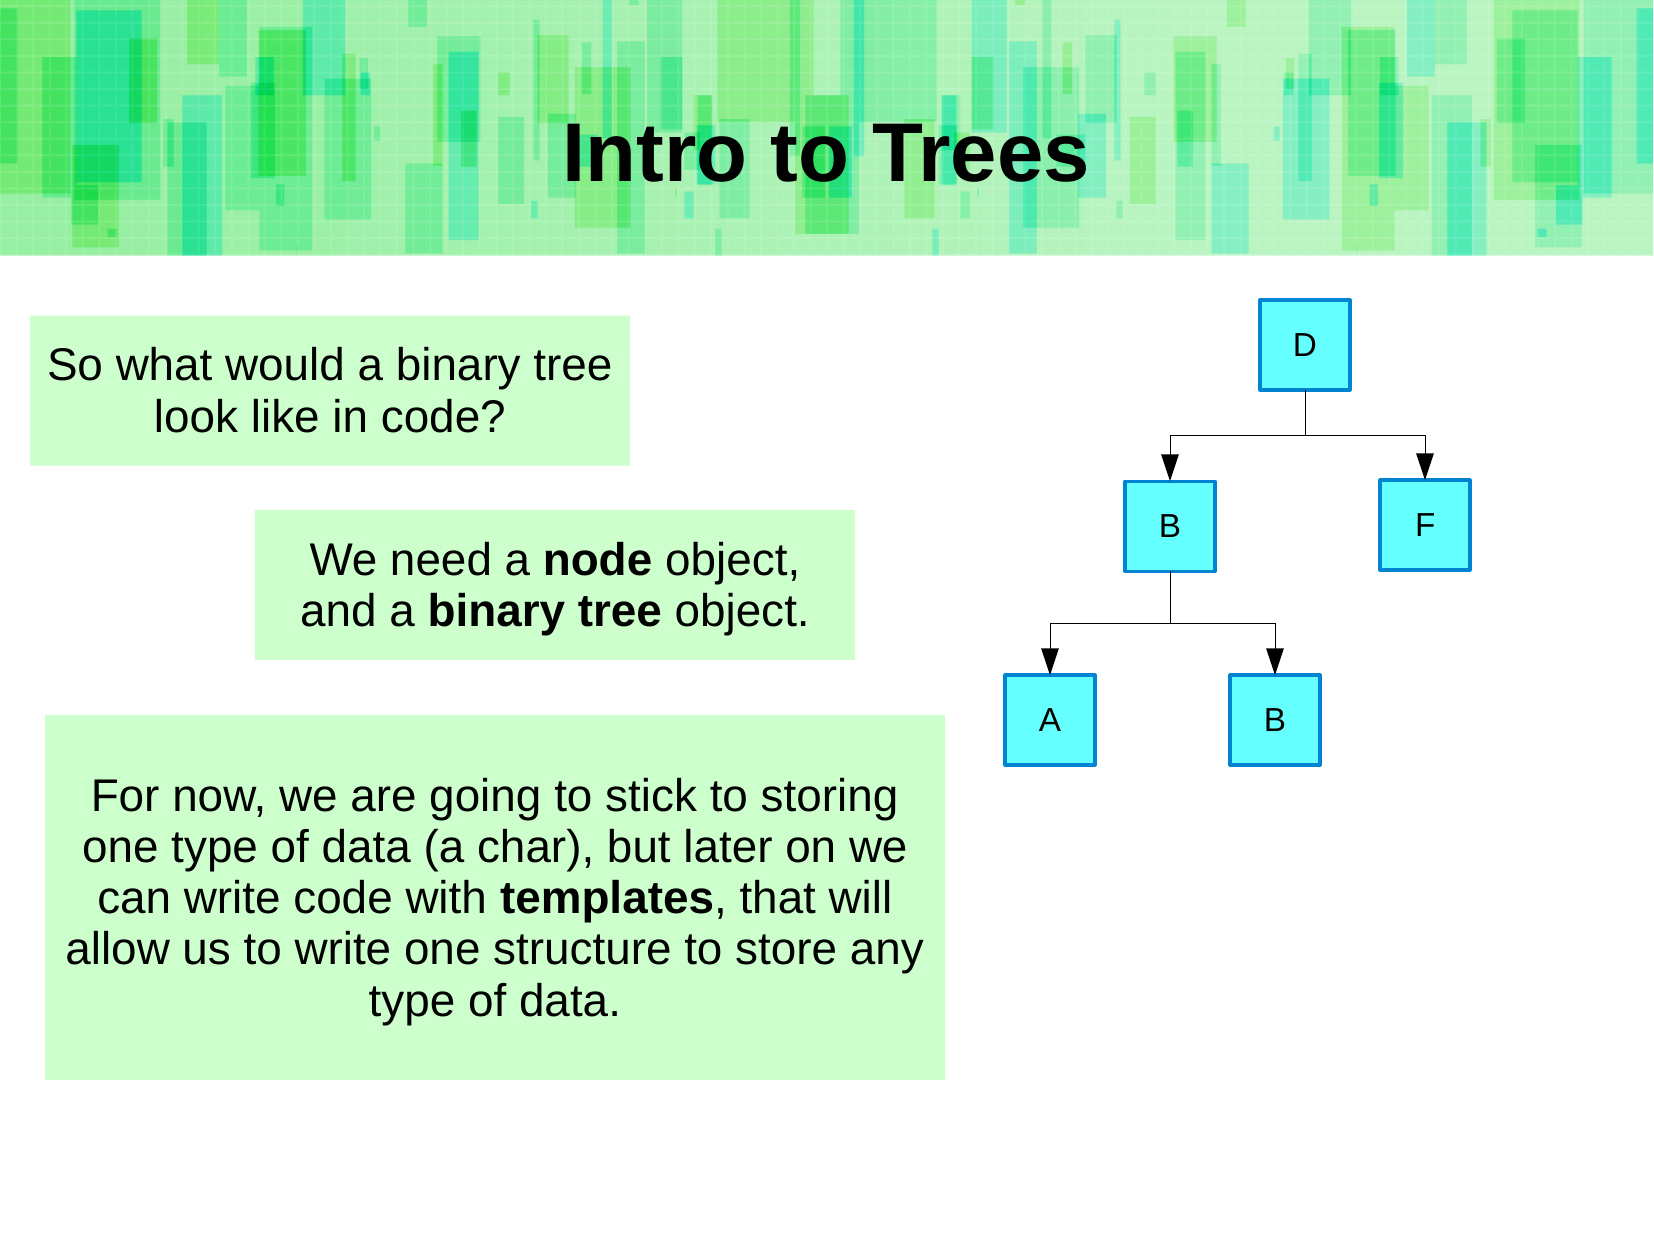

# Intro to Trees
D
So what would a binary tree look like in code?
F
B
We need a node object, and a binary tree object.
A
B
For now, we are going to stick to storing one type of data (a char), but later on we can write code with templates, that will allow us to write one structure to store any type of data.